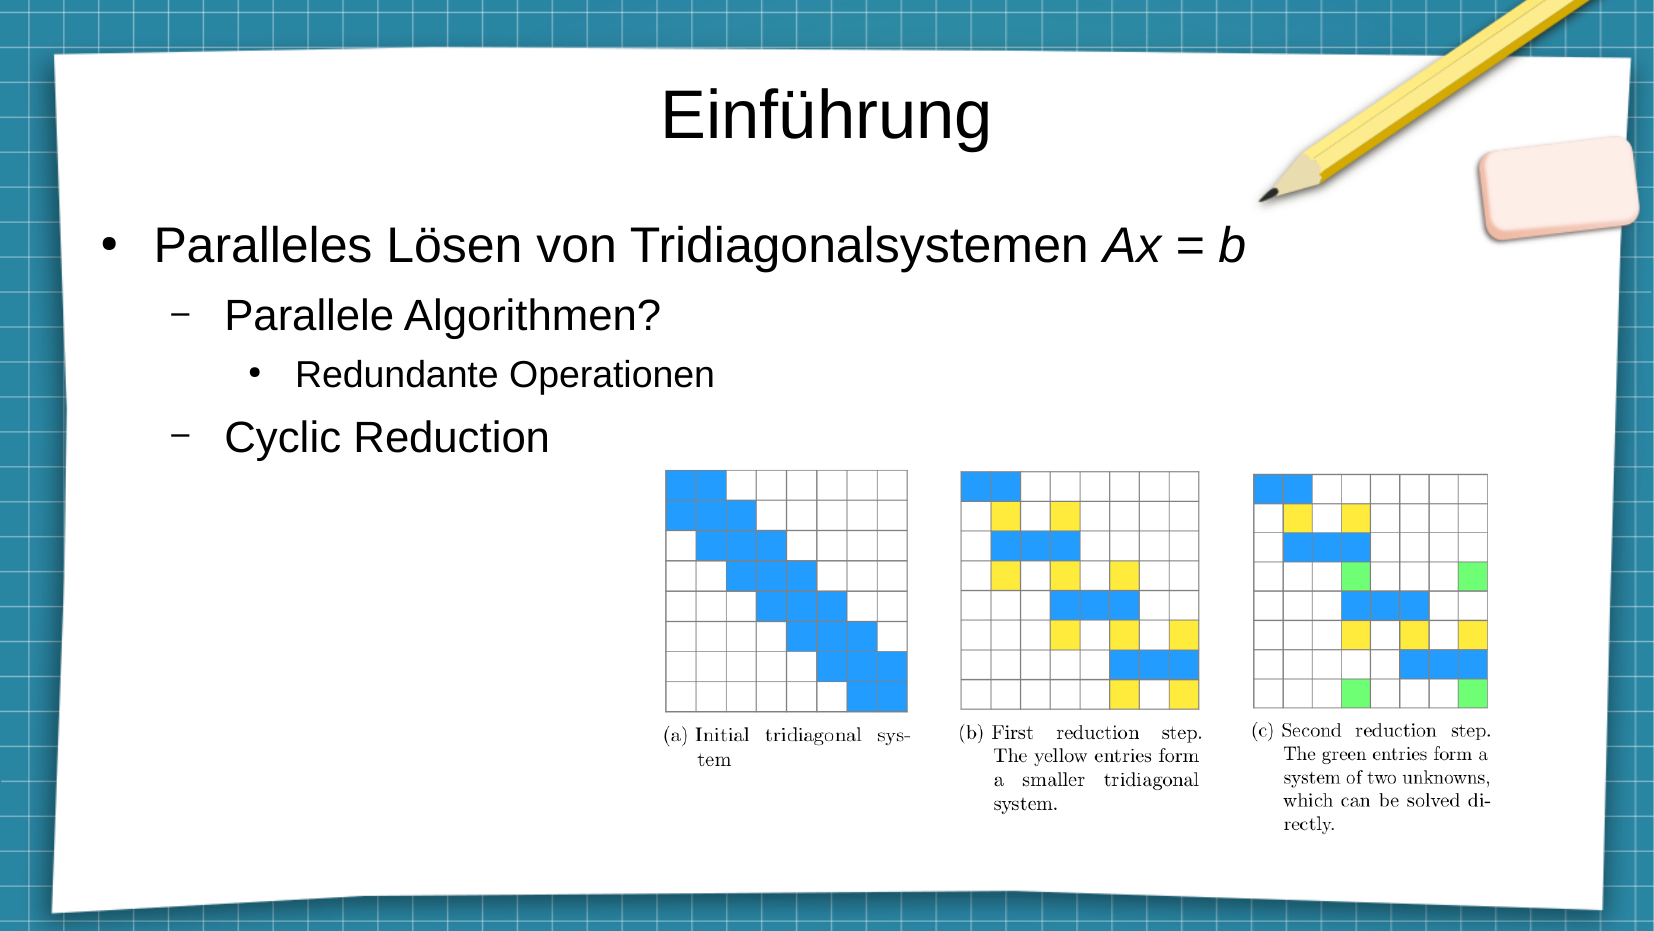

# Einführung
Paralleles Lösen von Tridiagonalsystemen Ax = b
Parallele Algorithmen?
Redundante Operationen
Cyclic Reduction